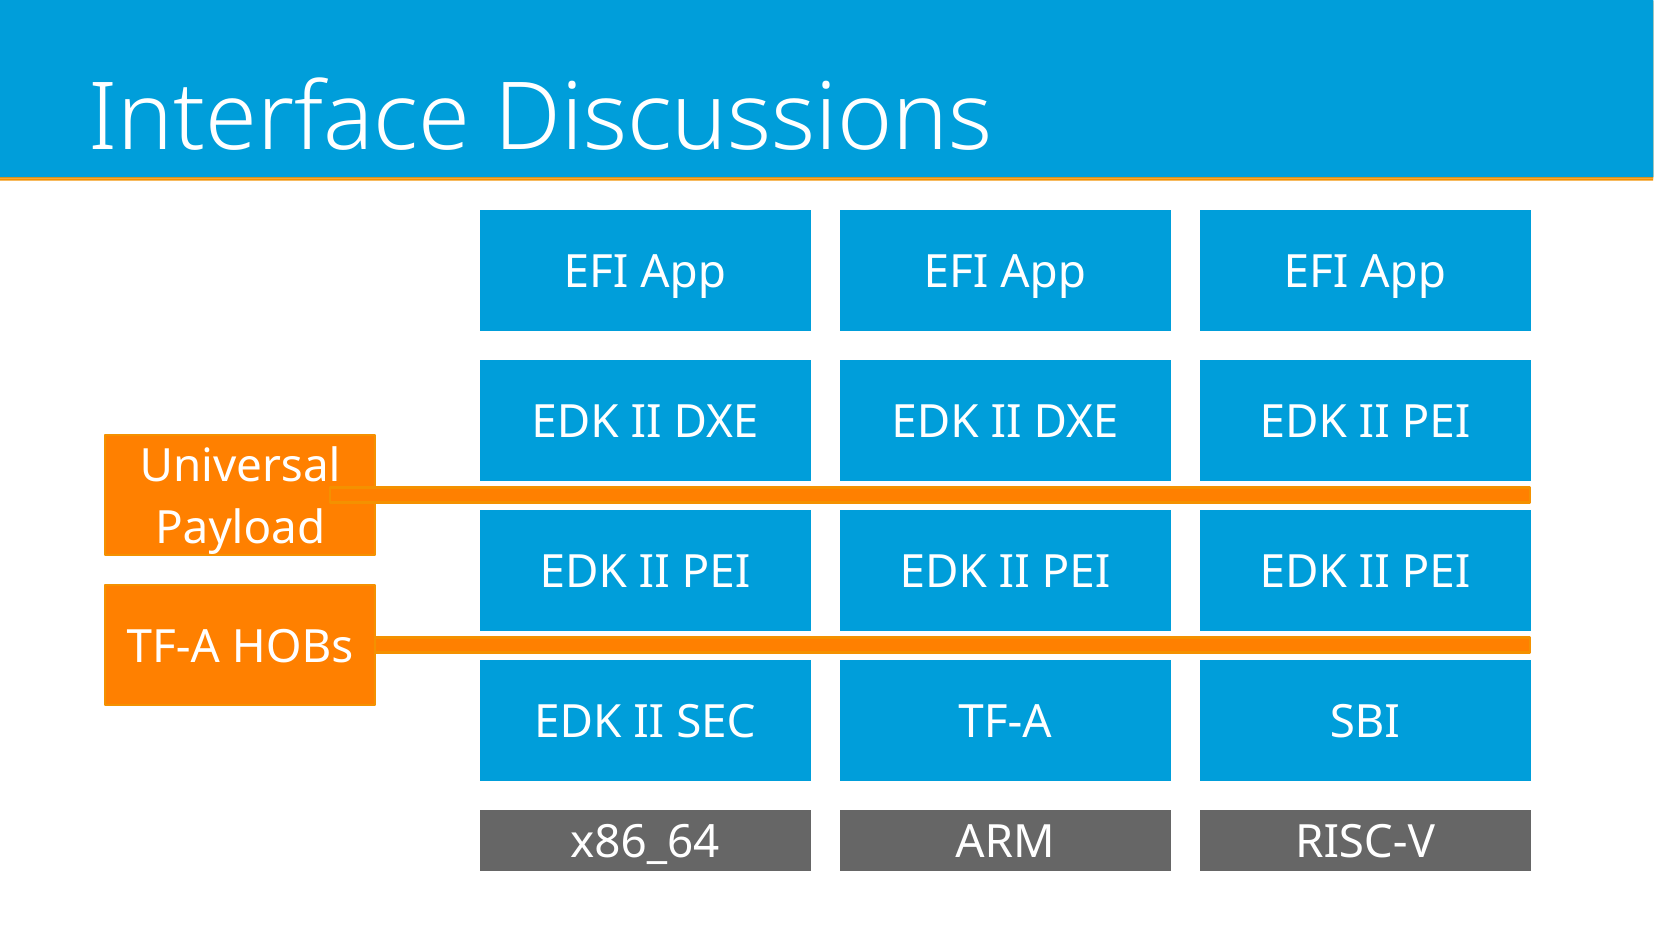

# Interface Discussions
EFI App
EFI App
EFI App
EDK II DXE
EDK II DXE
EDK II PEI
Universal
Payload
EDK II PEI
EDK II PEI
EDK II PEI
TF-A HOBs
EDK II SEC
TF-A
SBI
x86_64
ARM
RISC-V